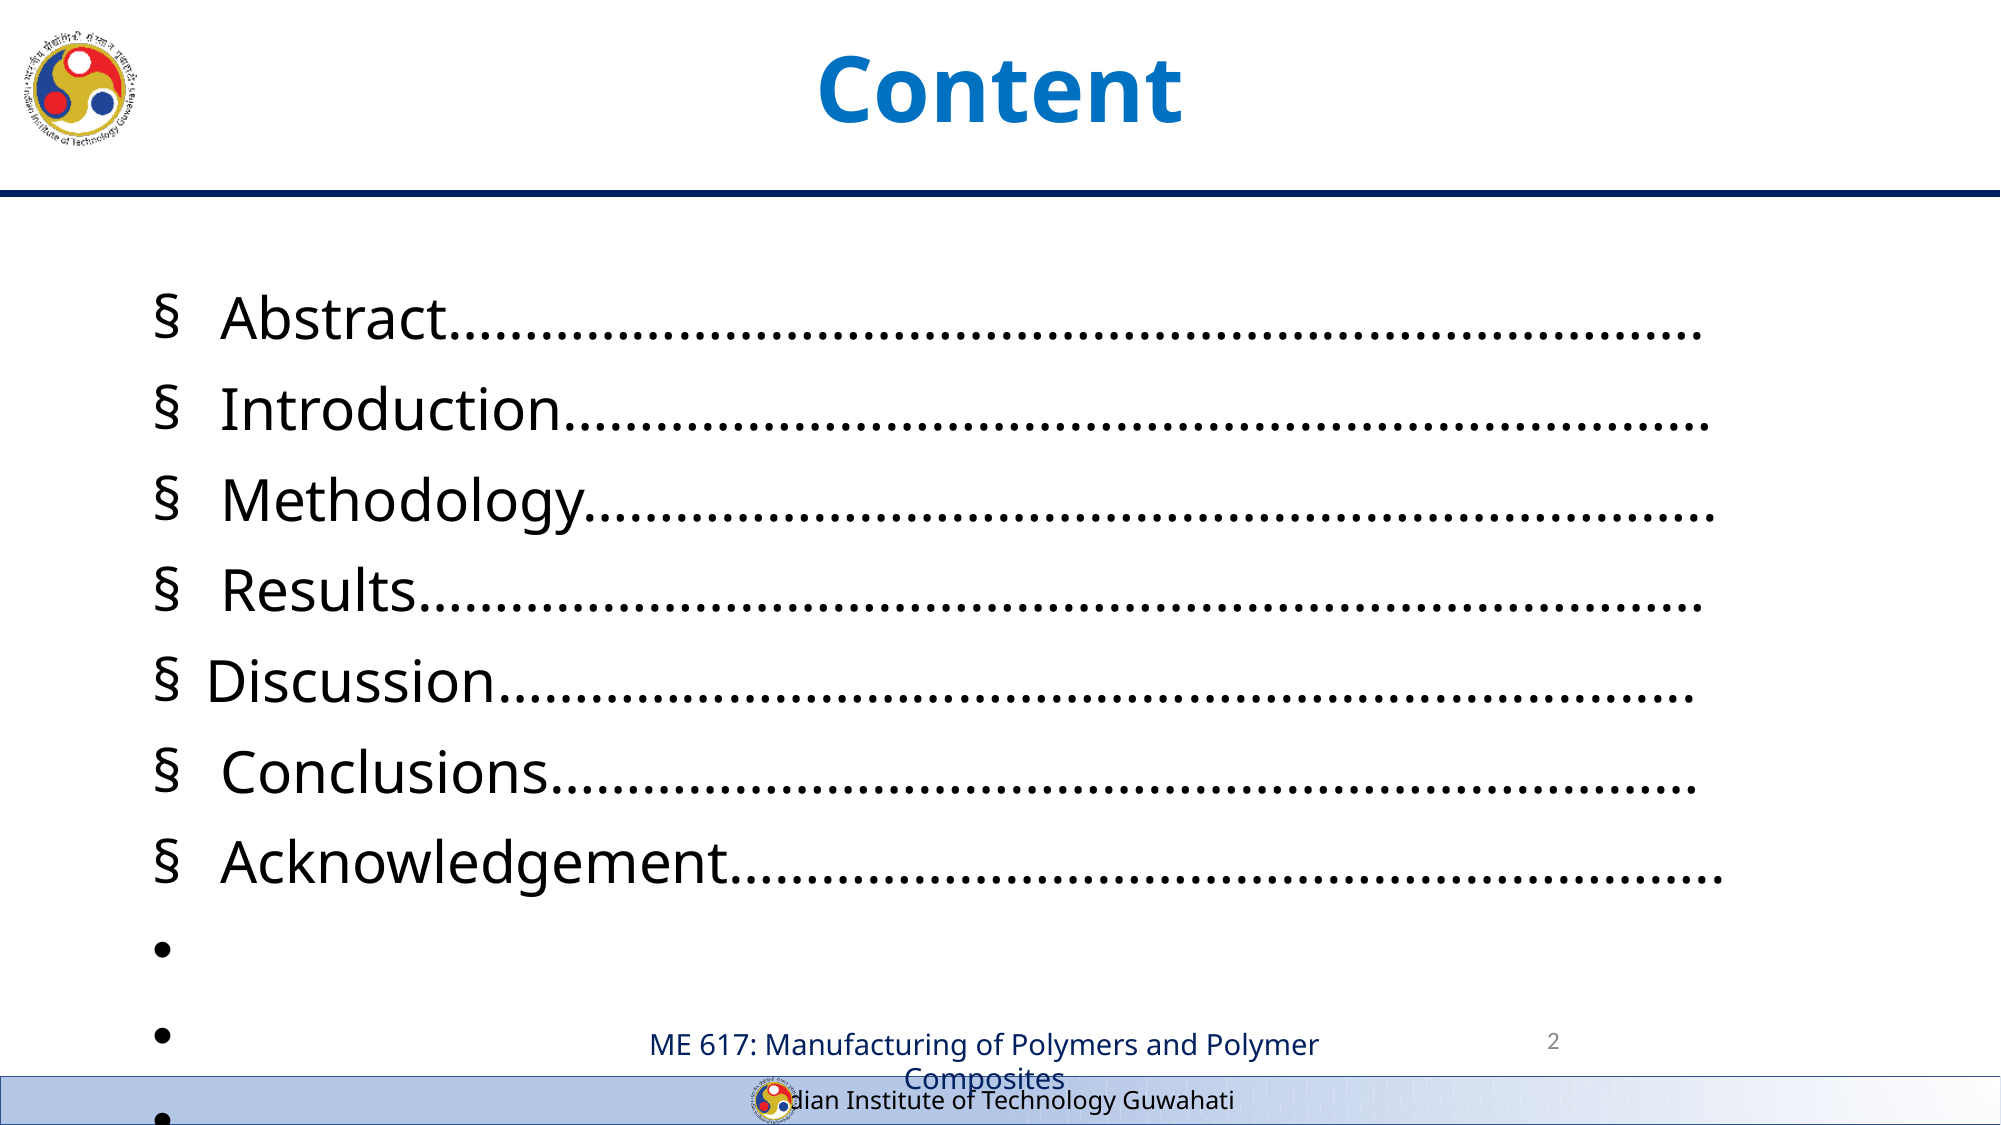

# Content
 Abstract……………………………………………………………………….
 Introduction…………………………………………………………………
 Methodology………………………………………………………………..
 Results…………………………………………………………………………
 Discussion………………………………………………........................
 Conclusions…………………………………………………………………
 Acknowledgement………………………………………………………..